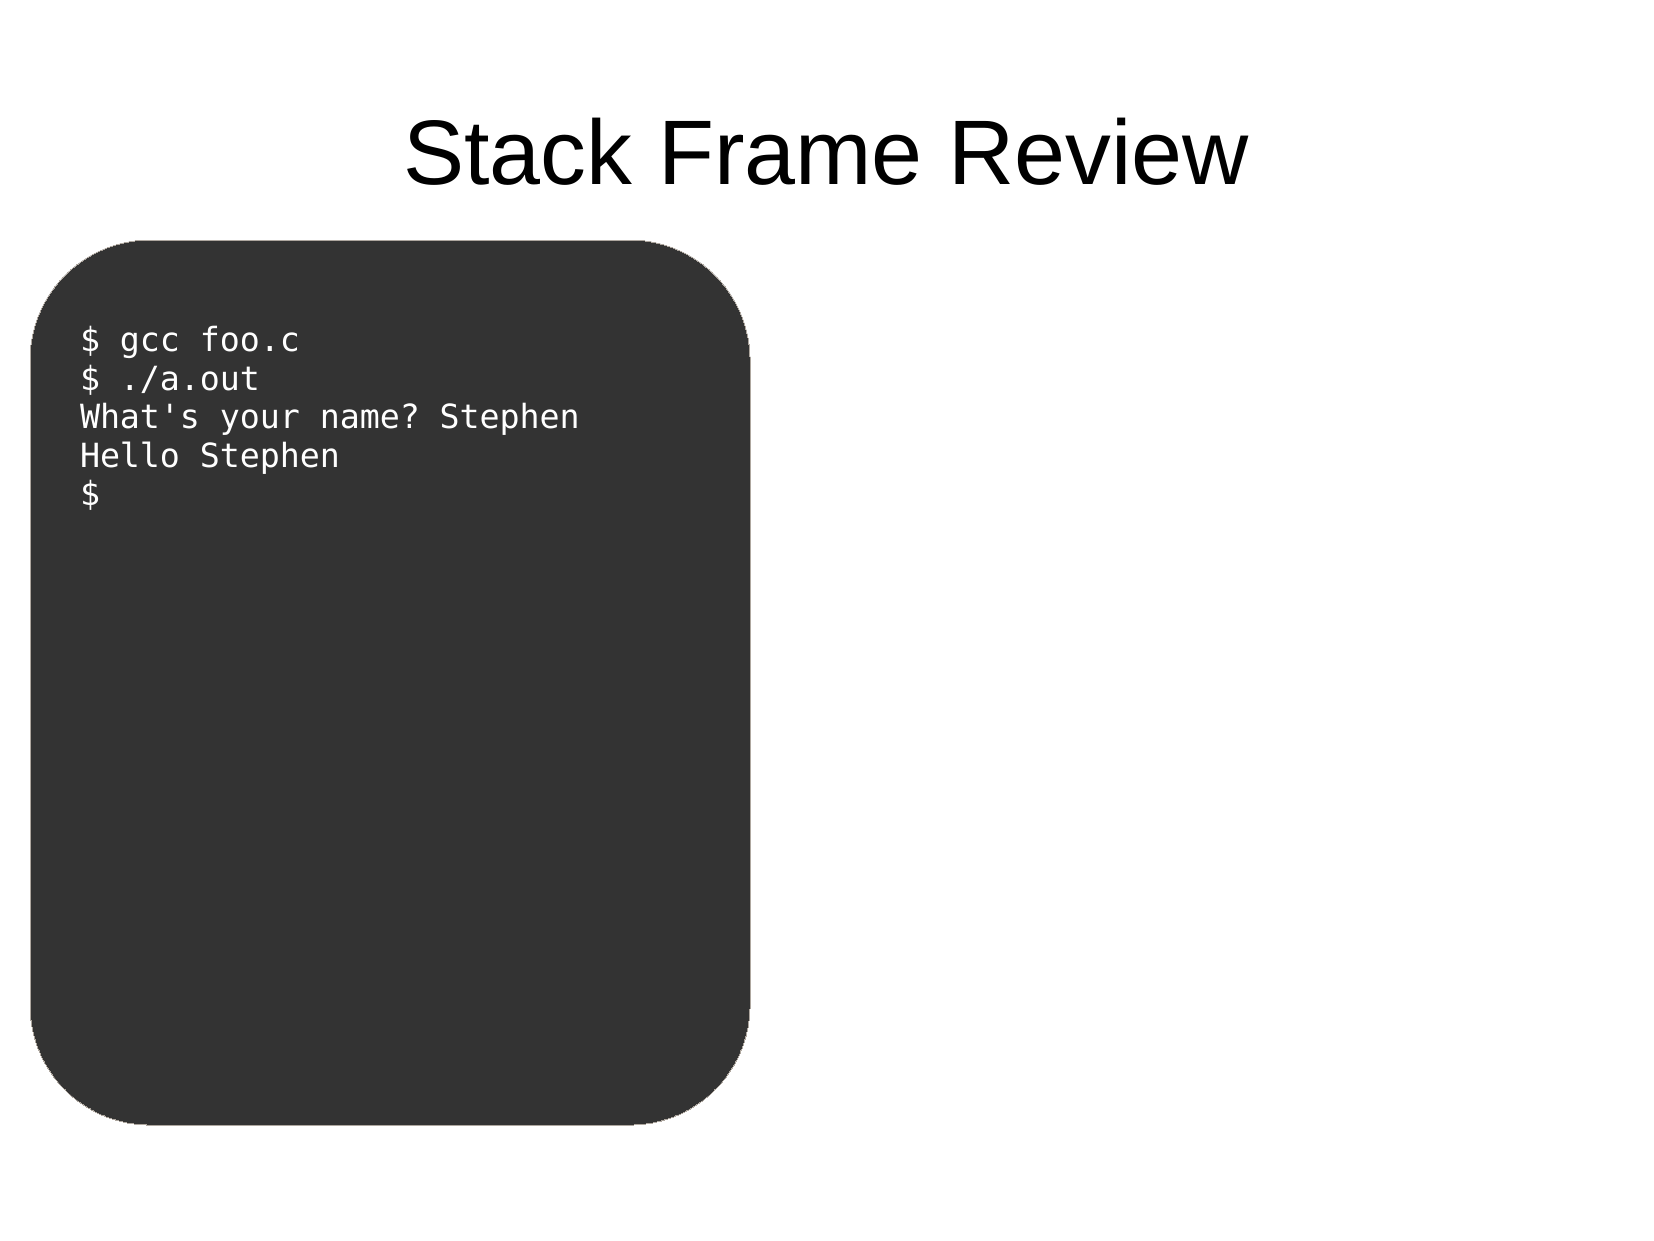

# Stack Frame Review
$ gcc foo.c
$ ./a.out
What's your name? Stephen
Hello Stephen
$